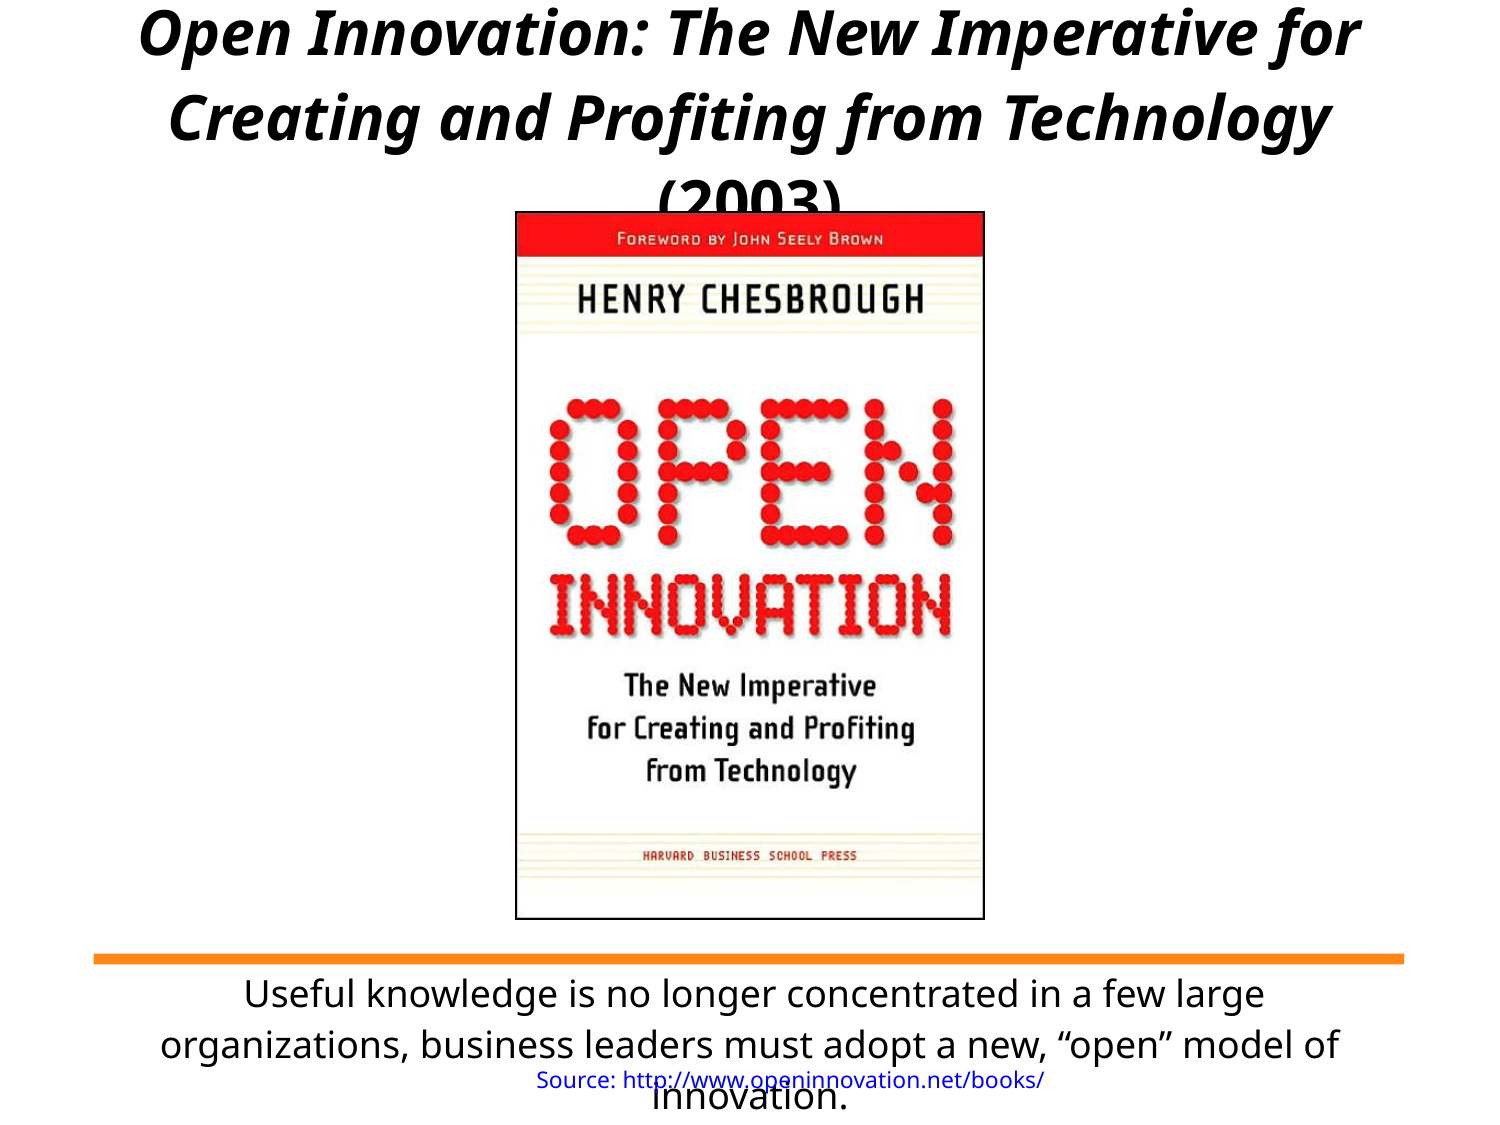

# Open Innovation: The New Imperative for Creating and Profiting from Technology (2003)
 Useful knowledge is no longer concentrated in a few large organizations, business leaders must adopt a new, “open” model of innovation.
Source: http://www.openinnovation.net/books/